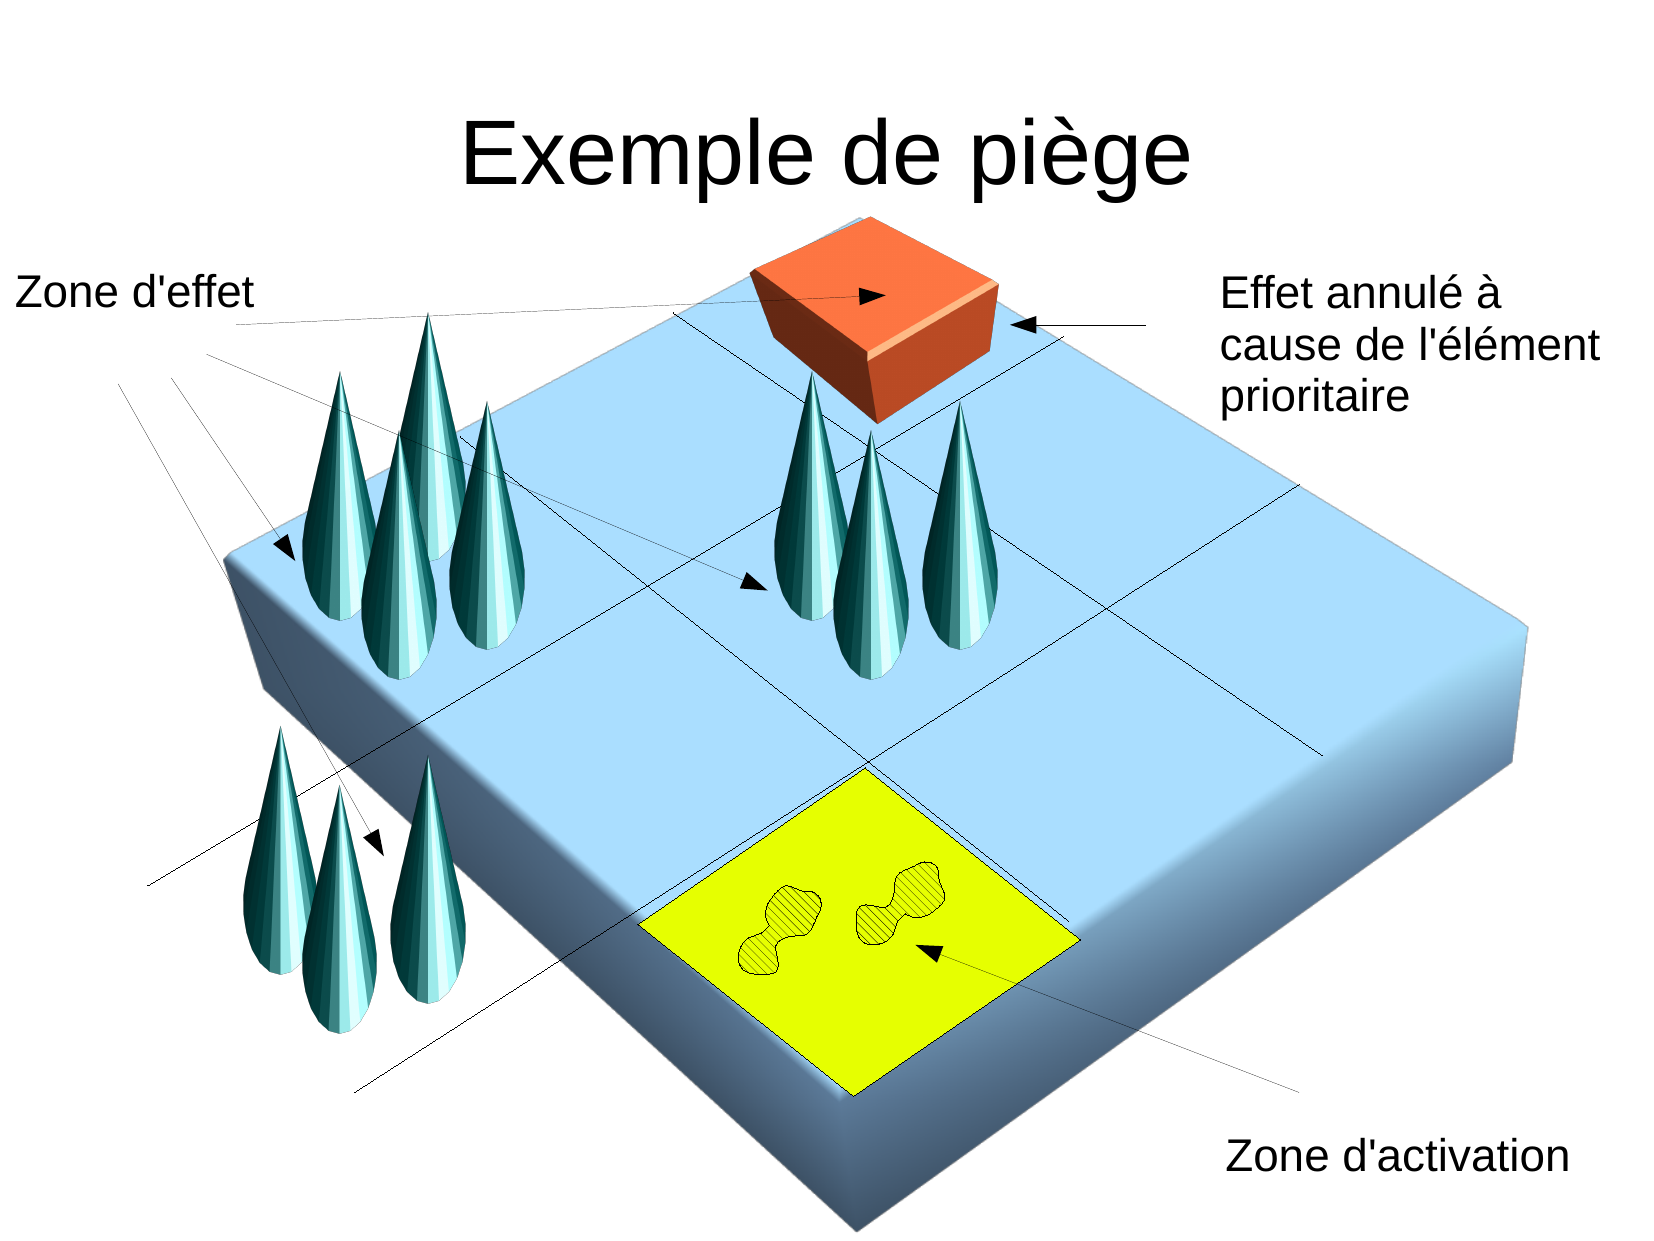

# Exemple de piège
Zone d'effet
Effet annulé à cause de l'élément prioritaire
Zone d'activation